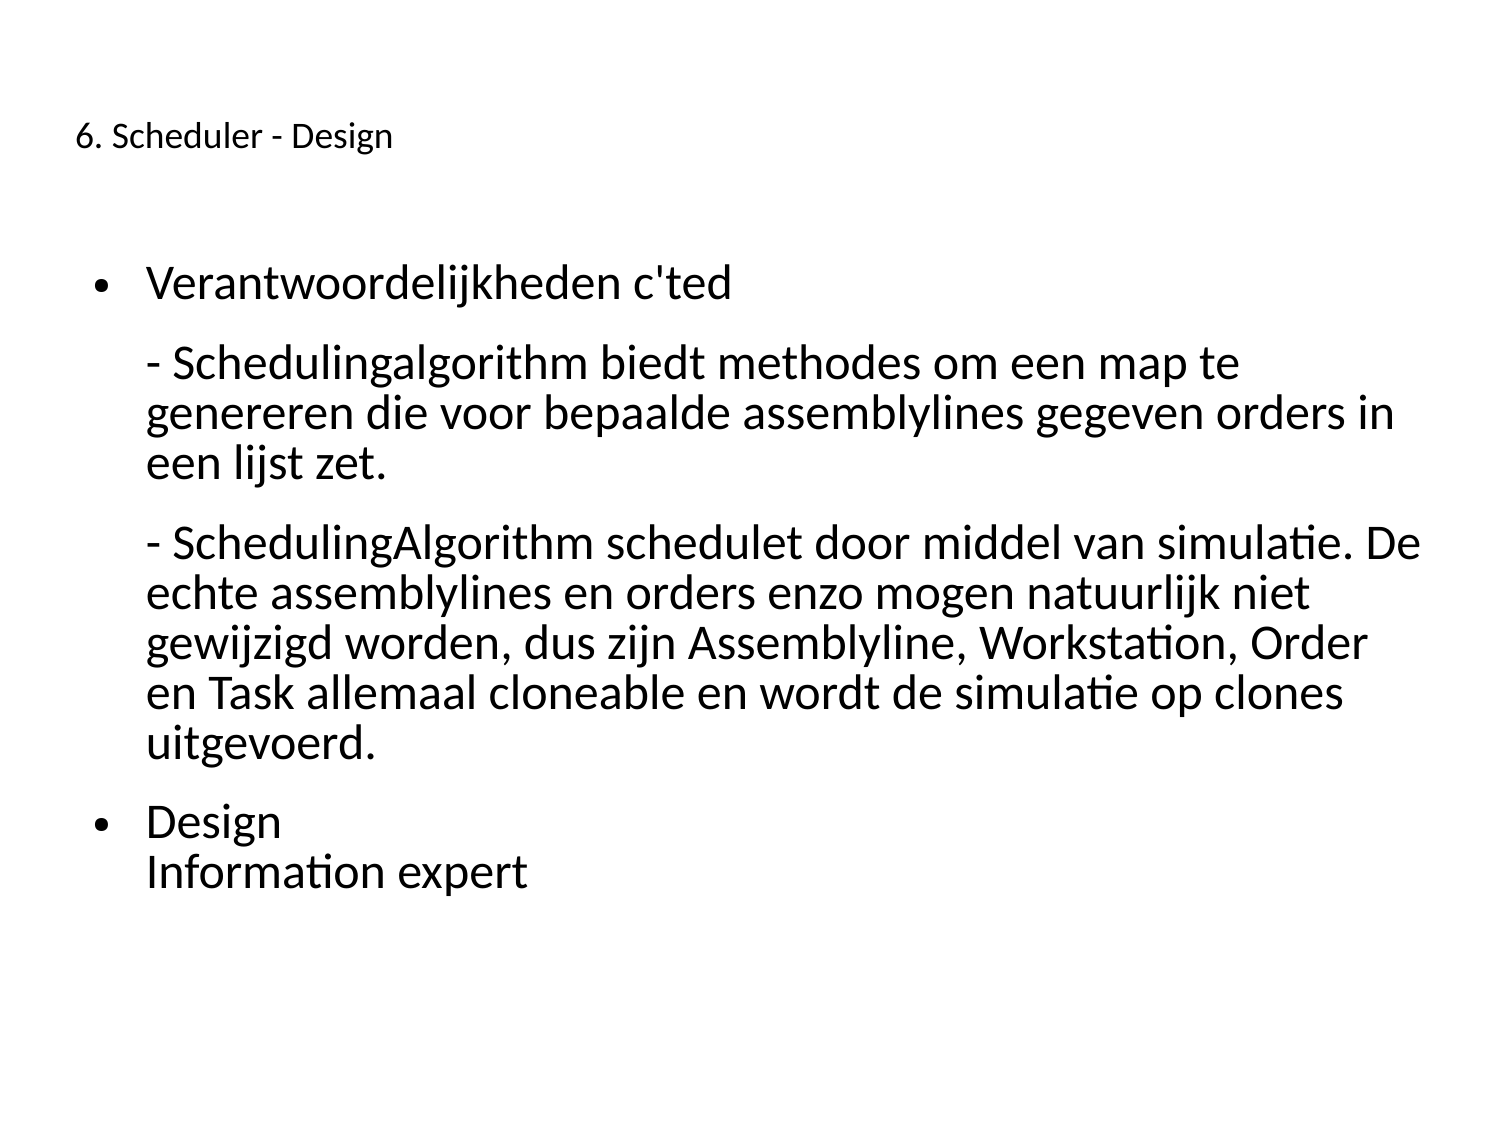

# 6. Scheduler - Design
Verantwoordelijkheden c'ted
- Schedulingalgorithm biedt methodes om een map te genereren die voor bepaalde assemblylines gegeven orders in een lijst zet.
- SchedulingAlgorithm schedulet door middel van simulatie. De echte assemblylines en orders enzo mogen natuurlijk niet gewijzigd worden, dus zijn Assemblyline, Workstation, Order en Task allemaal cloneable en wordt de simulatie op clones uitgevoerd.
Design
Information expert